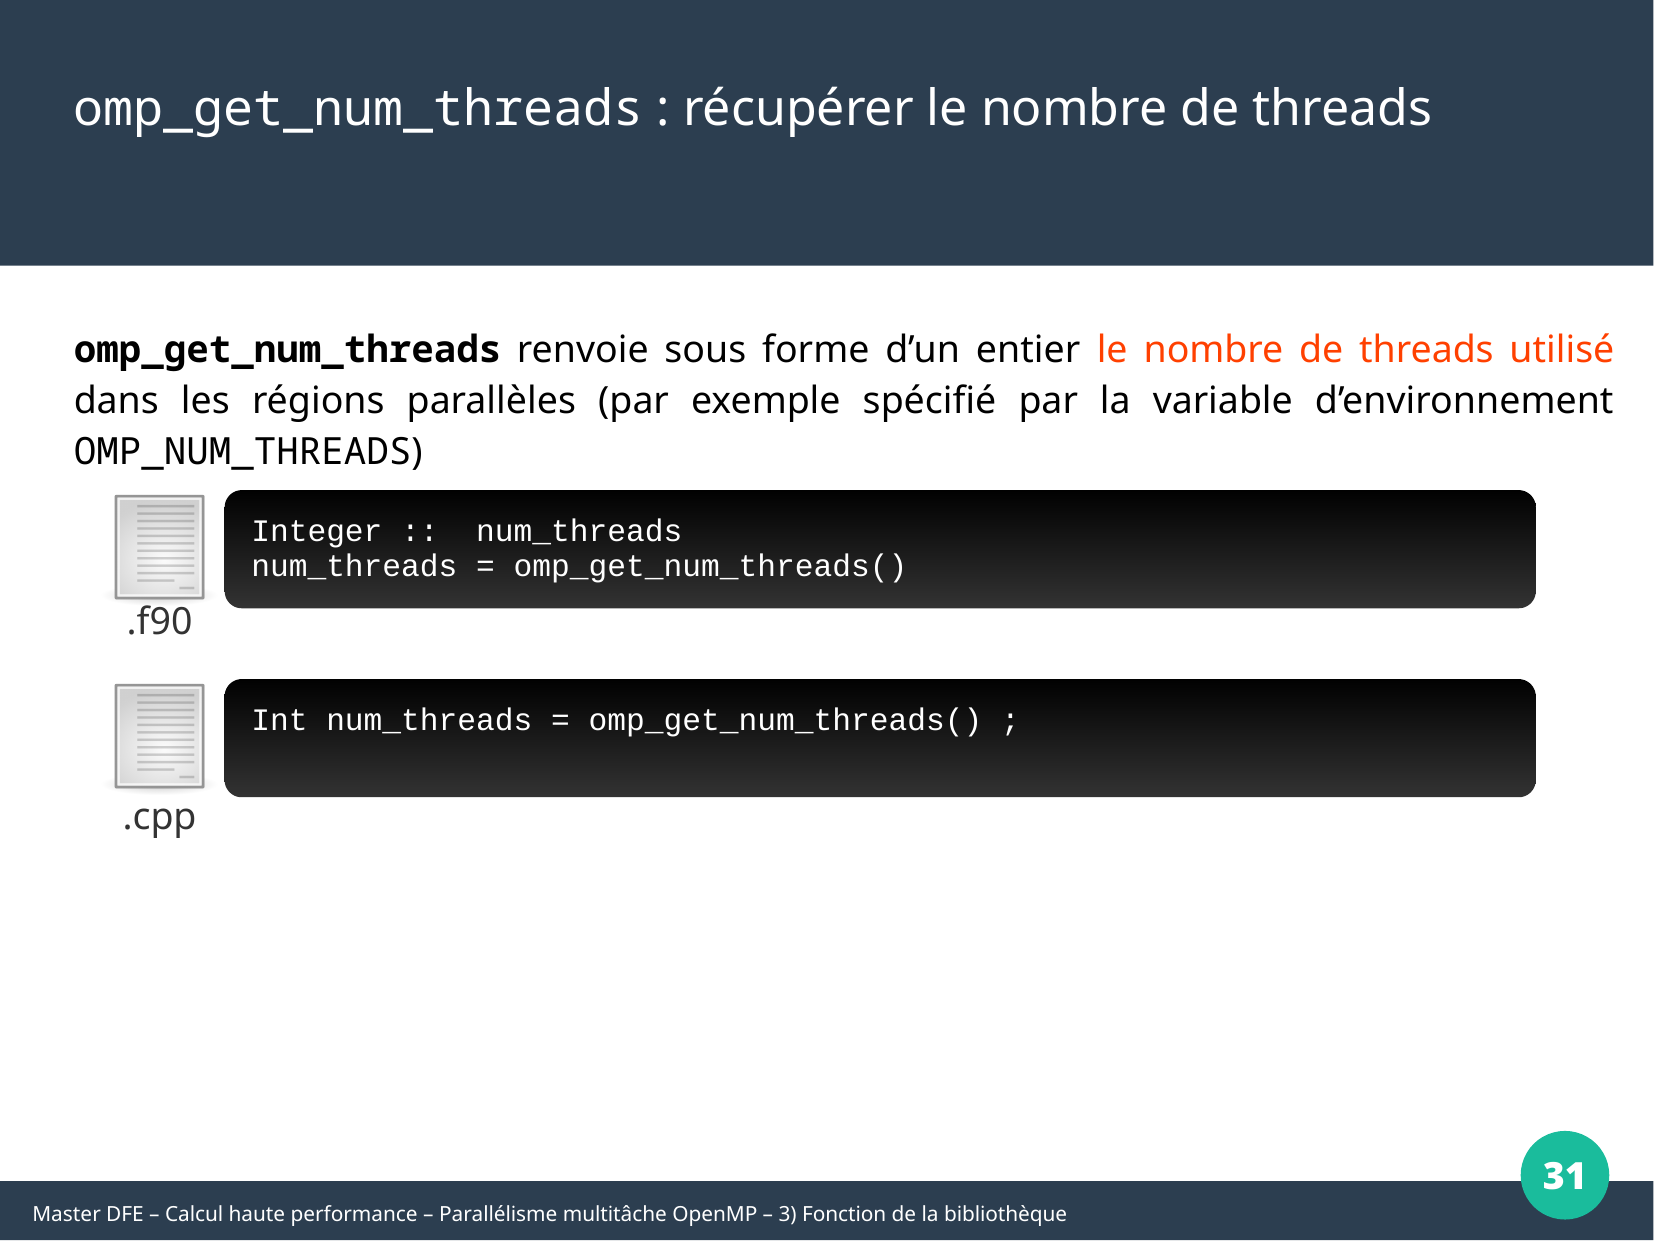

omp_get_num_threads : récupérer le nombre de threads
omp_get_num_threads renvoie sous forme d’un entier le nombre de threads utilisé dans les régions parallèles (par exemple spécifié par la variable d’environnement OMP_NUM_THREADS)
Integer :: num_threads
num_threads = omp_get_num_threads()
.f90
Int num_threads = omp_get_num_threads() ;
.cpp
31
Master DFE – Calcul haute performance – Parallélisme multitâche OpenMP – 3) Fonction de la bibliothèque